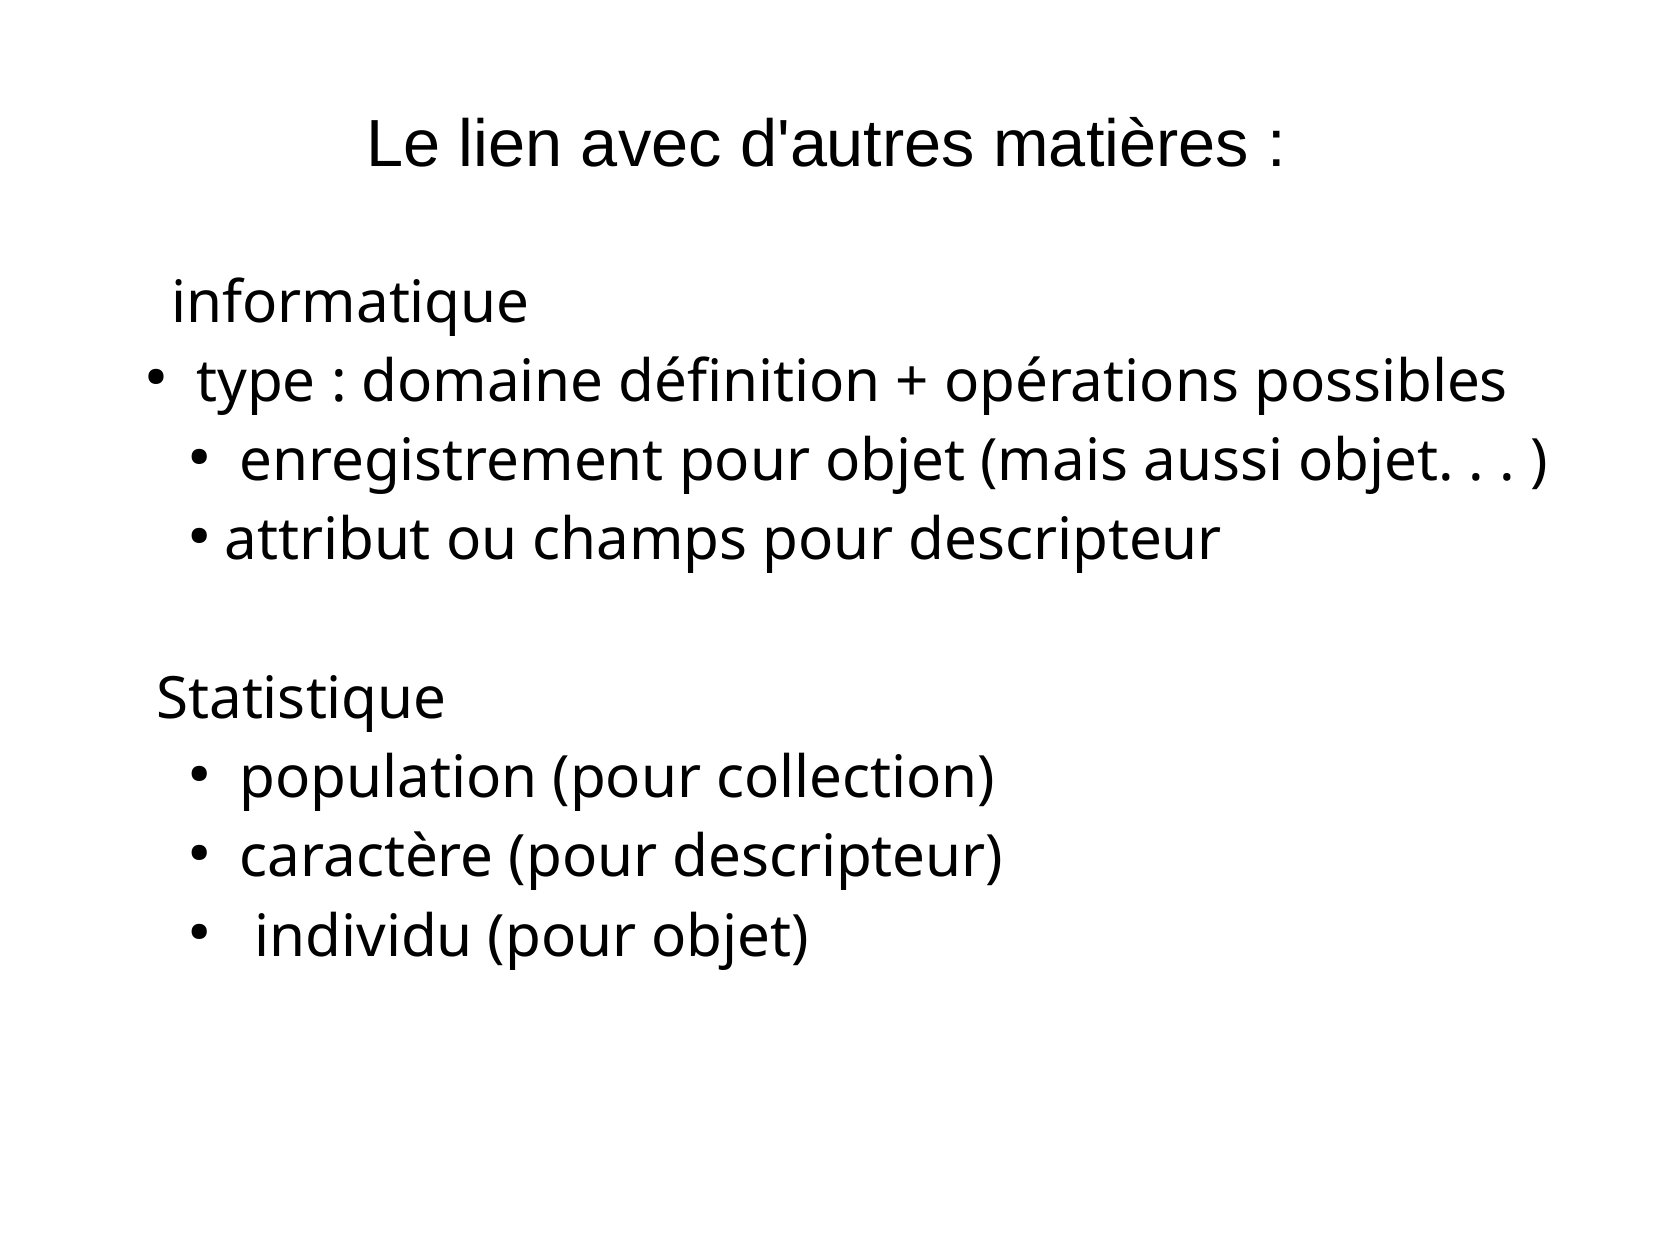

# Le lien avec d'autres matières :
	 informatique
 type : domaine définition + opérations possibles
 enregistrement pour objet (mais aussi objet. . . )
attribut ou champs pour descripteur
	Statistique
 population (pour collection)
 caractère (pour descripteur)
 individu (pour objet)